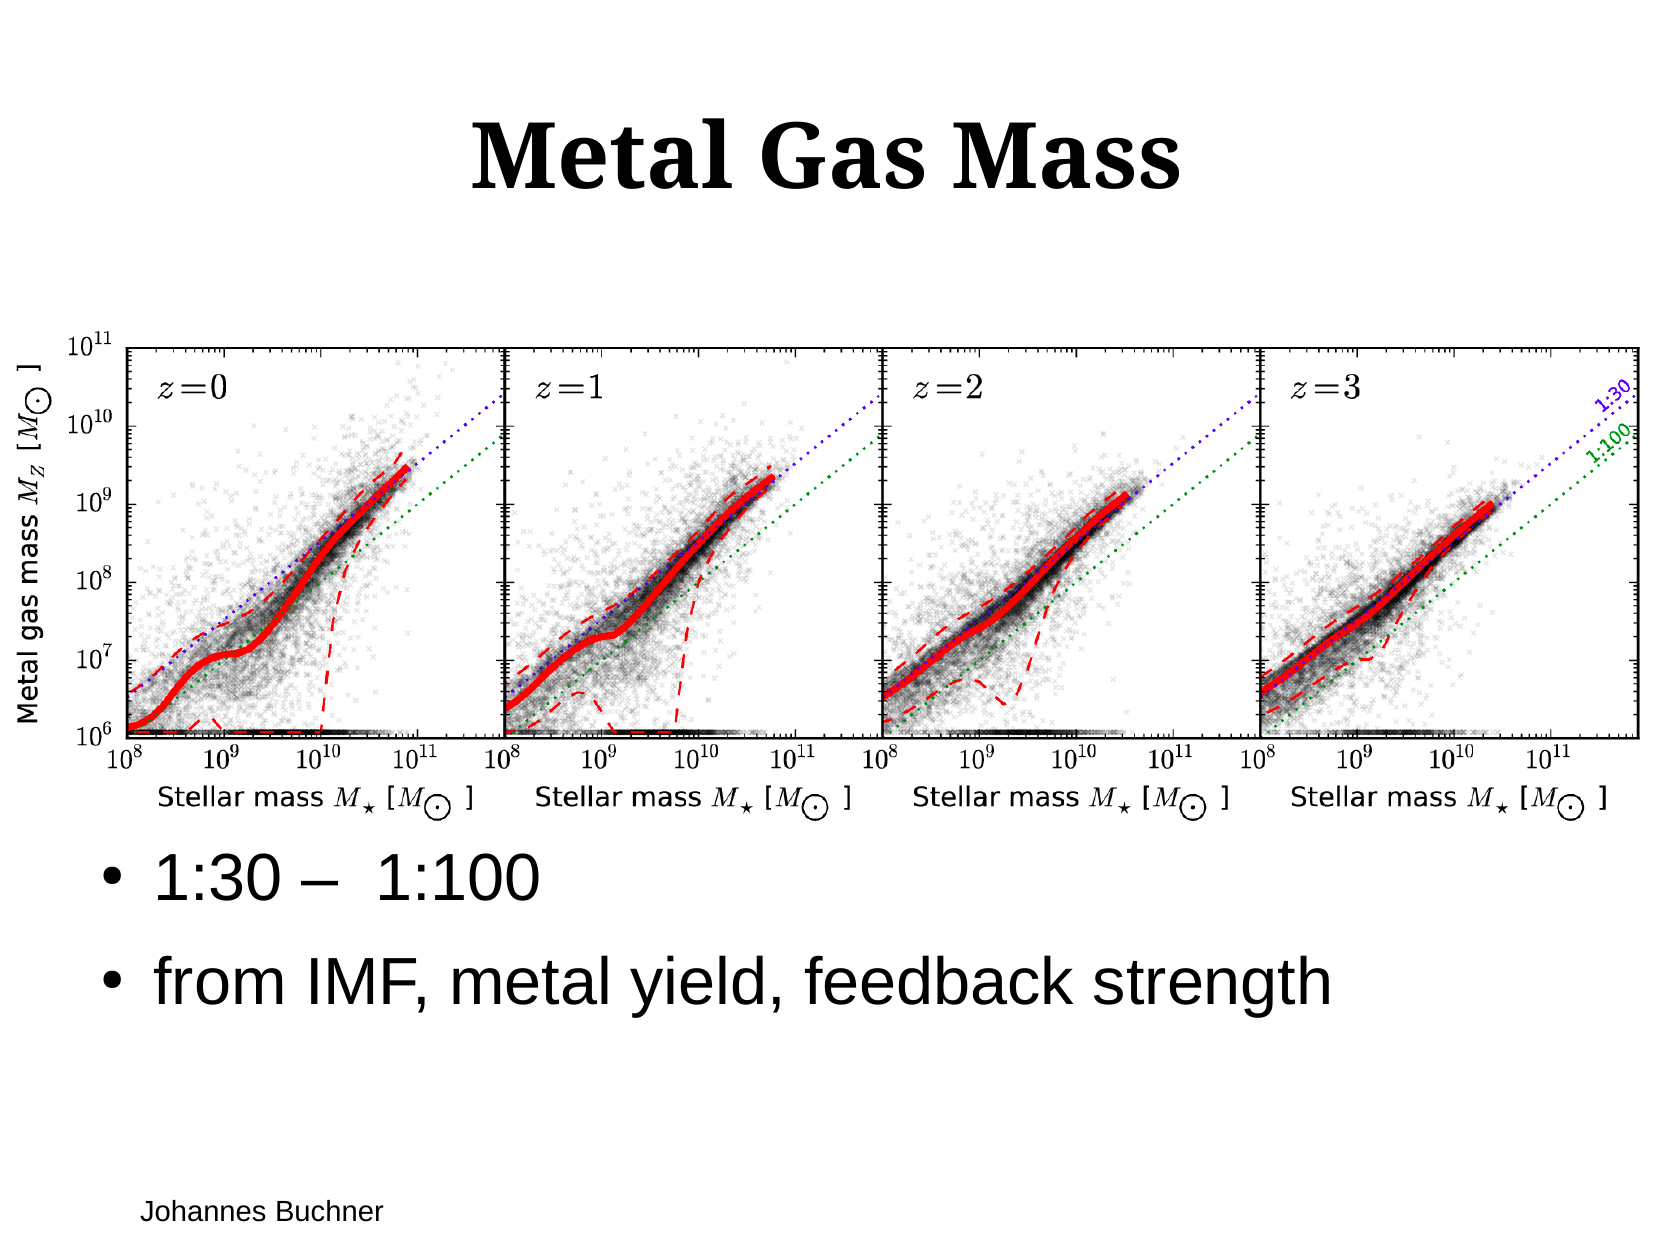

# Metal Gas Mass
1:30 – 1:100
from IMF, metal yield, feedback strength
Johannes Buchner